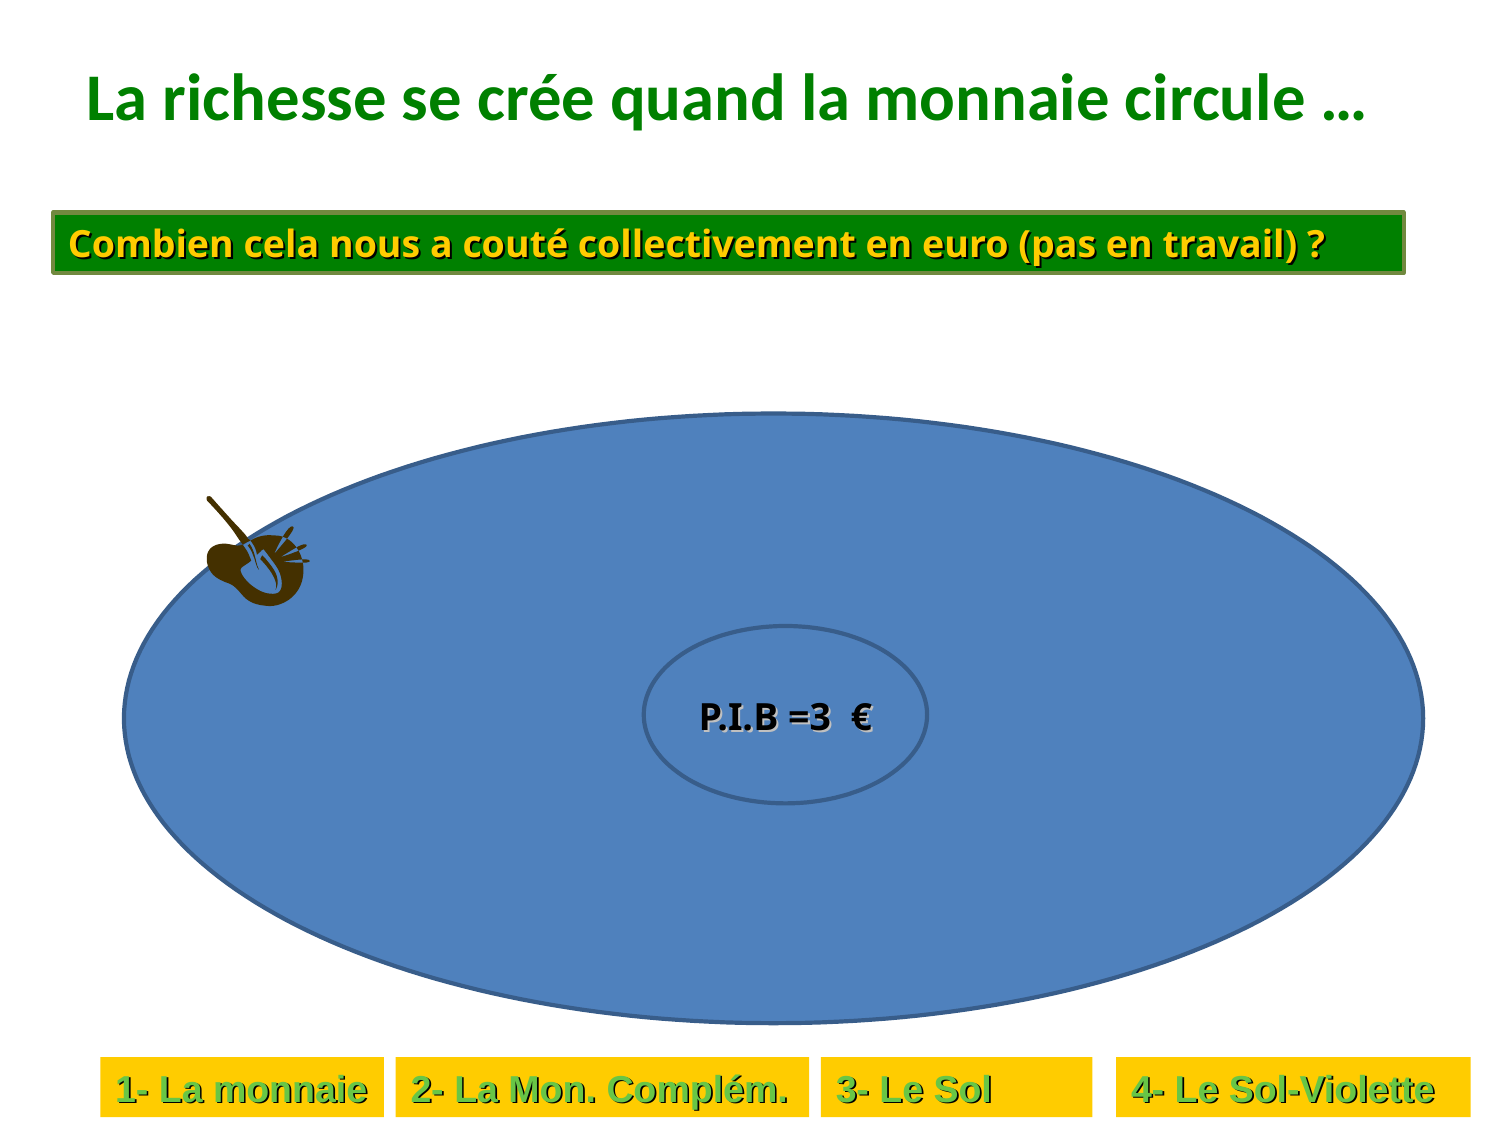

# La richesse se crée quand la monnaie circule …
Combien cela nous a couté collectivement en euro (pas en travail) ?
P.I.B =3 €